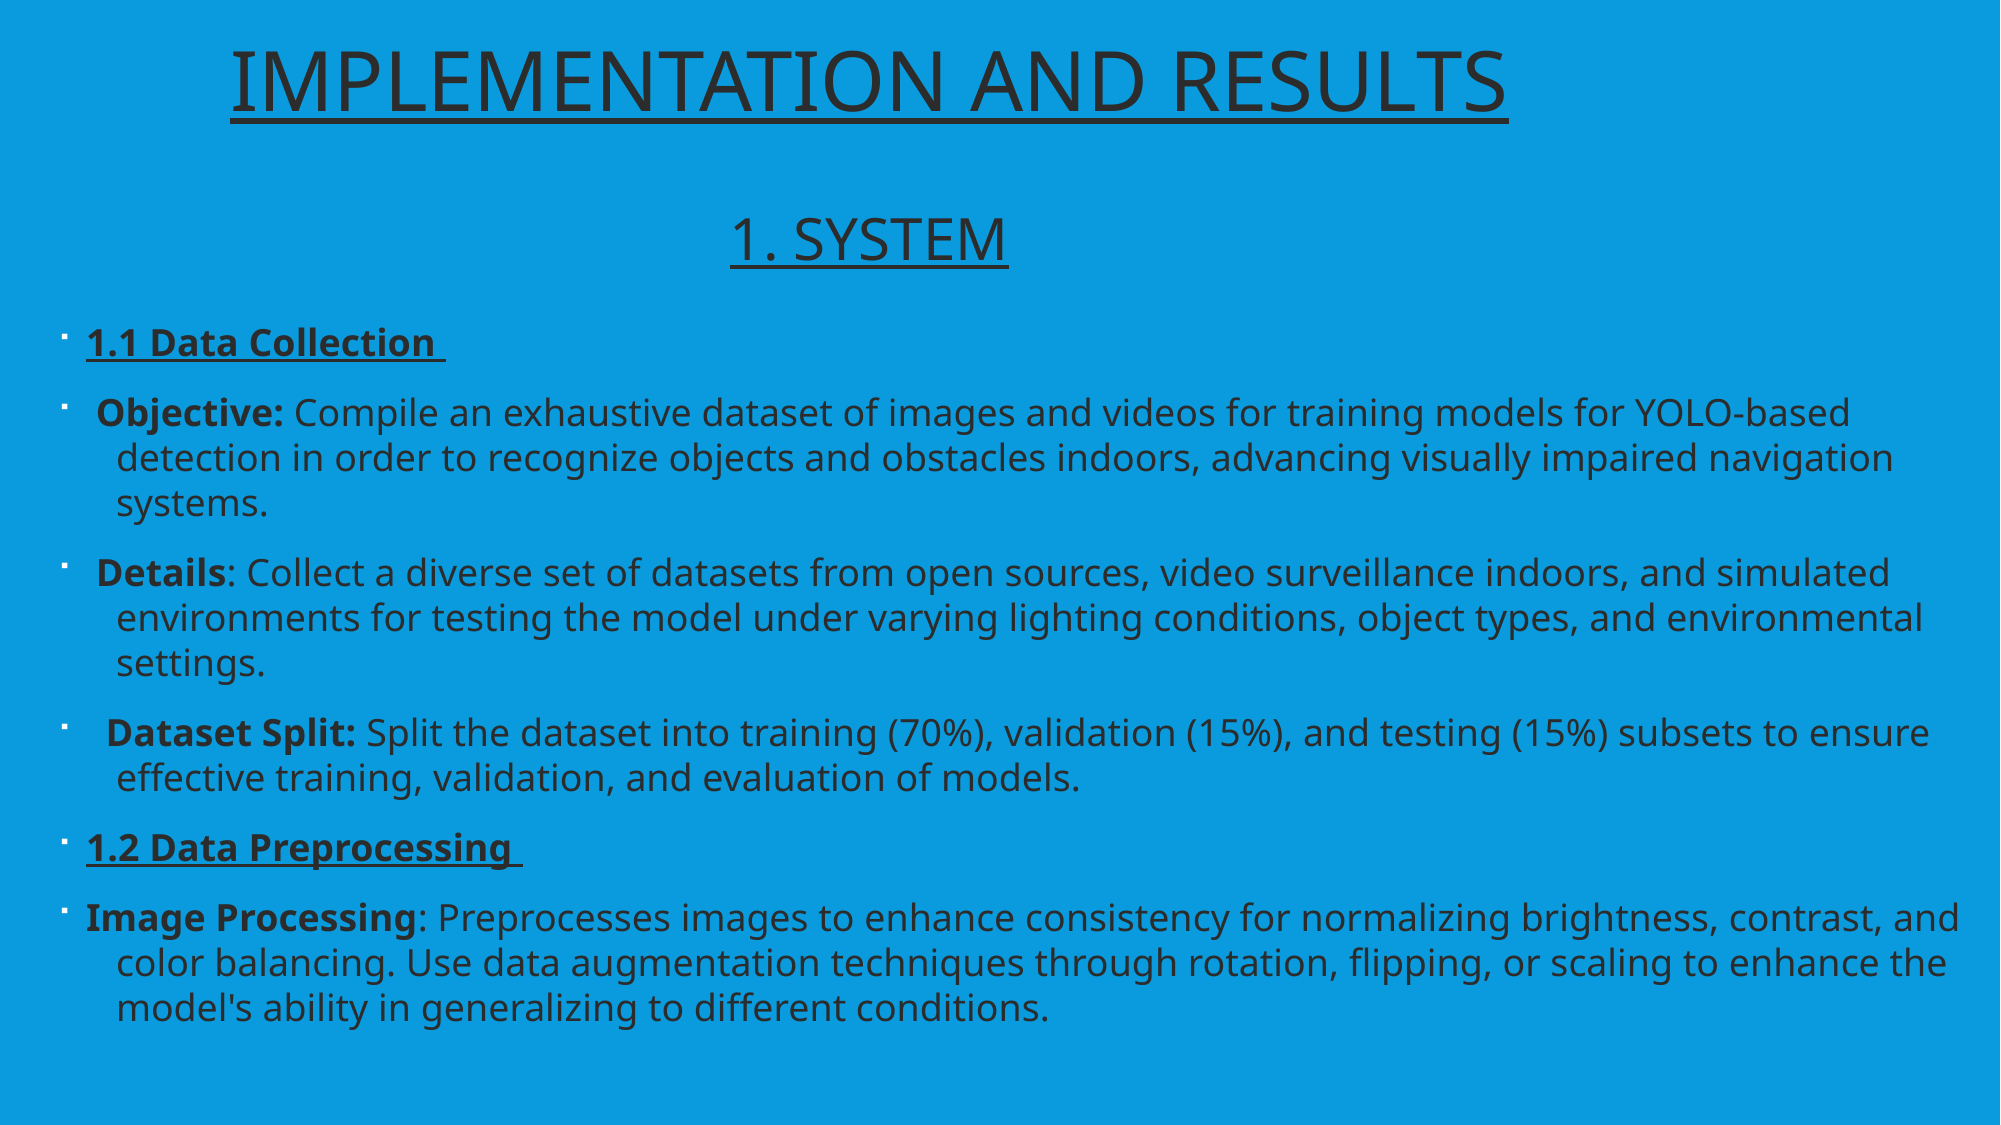

# Implementation and results 1. system
1.1 Data Collection
 Objective: Compile an exhaustive dataset of images and videos for training models for YOLO-based detection in order to recognize objects and obstacles indoors, advancing visually impaired navigation systems.
 Details: Collect a diverse set of datasets from open sources, video surveillance indoors, and simulated environments for testing the model under varying lighting conditions, object types, and environmental settings.
  Dataset Split: Split the dataset into training (70%), validation (15%), and testing (15%) subsets to ensure effective training, validation, and evaluation of models.
1.2 Data Preprocessing
Image Processing: Preprocesses images to enhance consistency for normalizing brightness, contrast, and color balancing. Use data augmentation techniques through rotation, flipping, or scaling to enhance the model's ability in generalizing to different conditions.